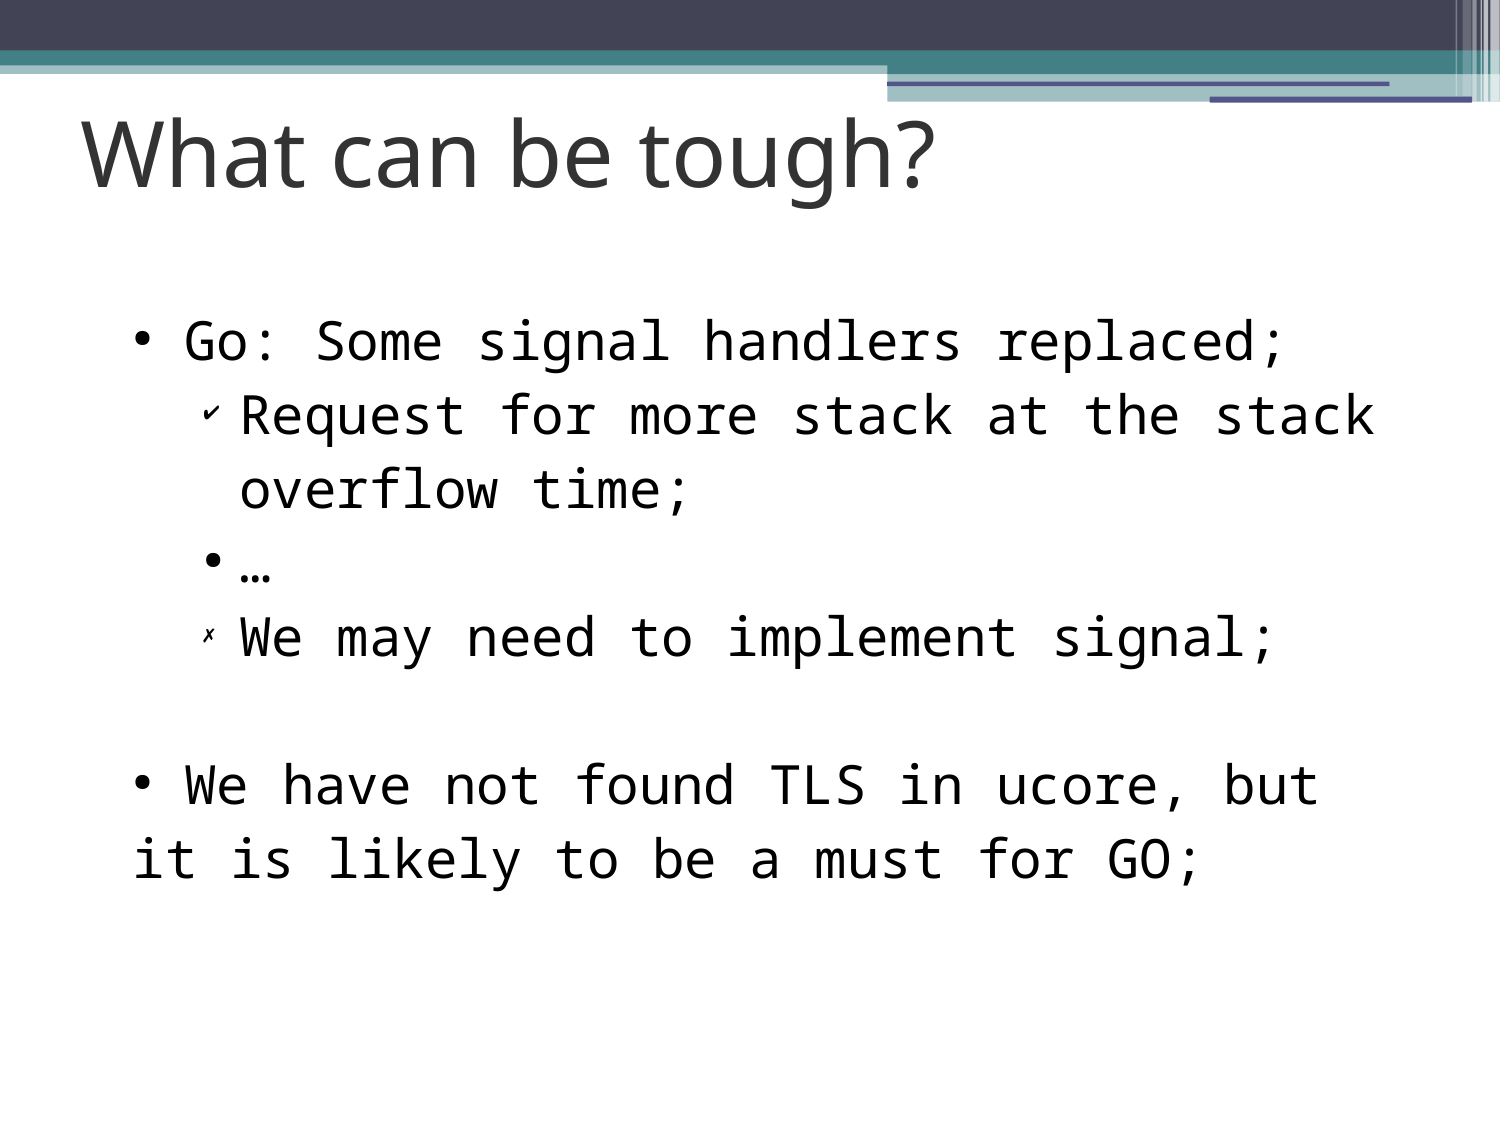

What can be tough?
 Go: Some signal handlers replaced;
Request for more stack at the stack overflow time;
…
We may need to implement signal;
 We have not found TLS in ucore, but it is likely to be a must for GO;